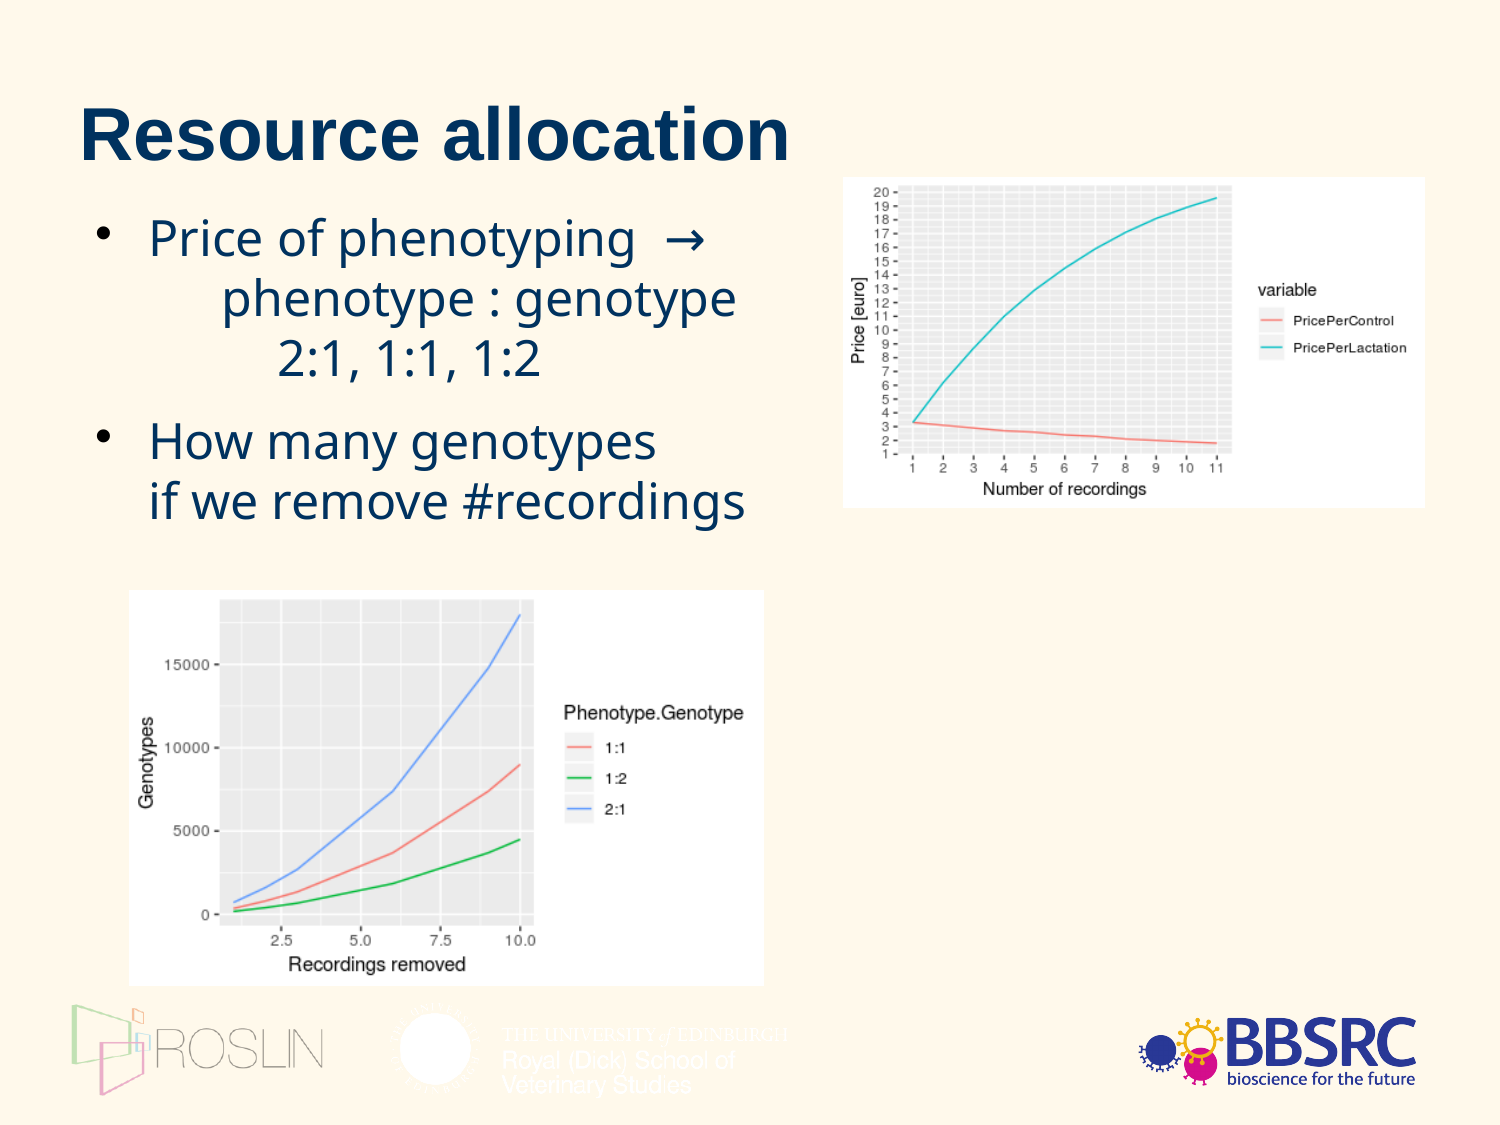

Resource allocation
Price of phenotyping →
	phenotype : genotype
 2:1, 1:1, 1:2
How many genotypes
if we remove #recordings